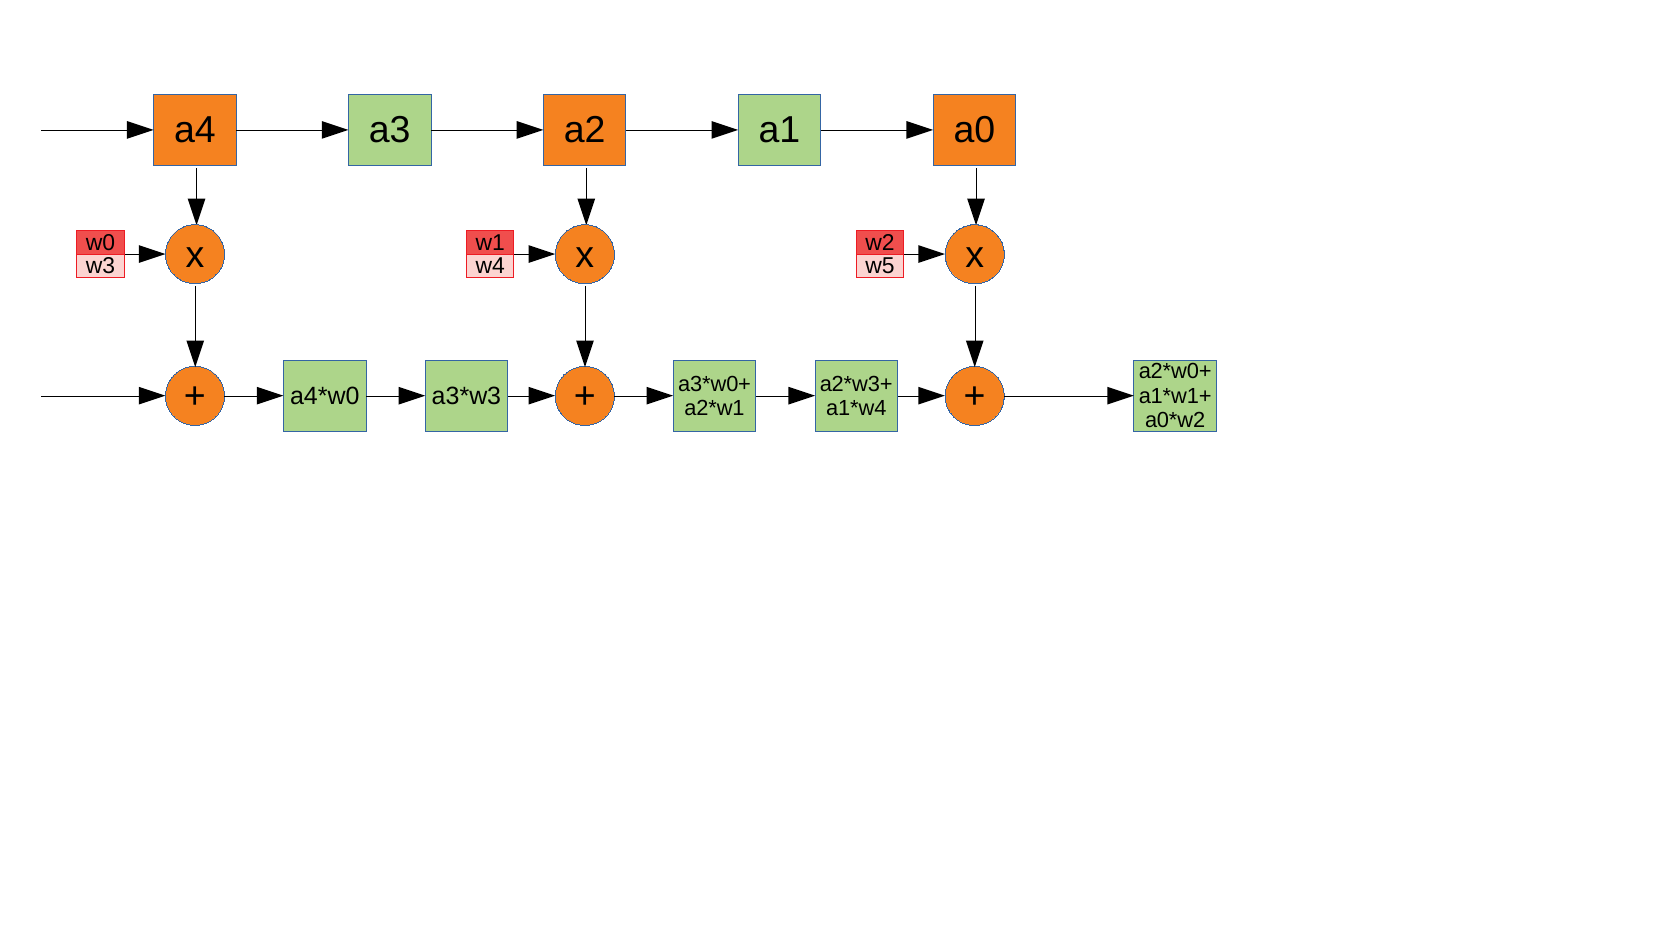

a4
a3
a2
a1
a0
x
x
x
w0
w1
w2
w3
w4
w5
a4*w0
a3*w3
a3*w0+
a2*w1
a2*w3+
a1*w4
a2*w0+
a1*w1+
a0*w2
+
+
+